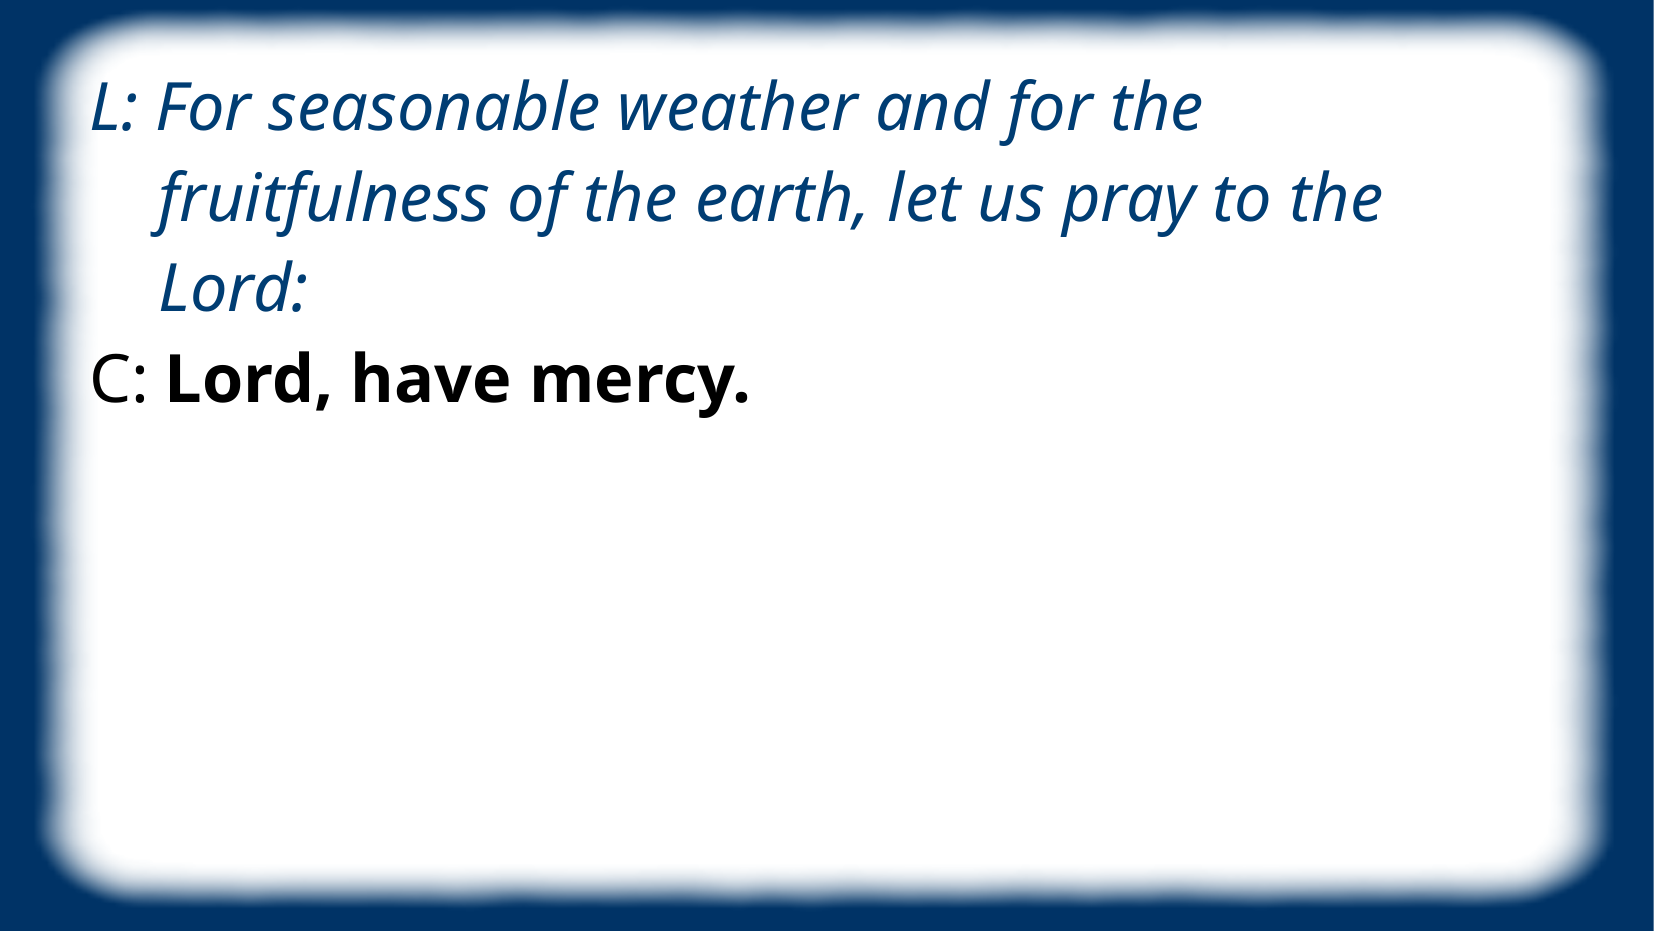

L: For seasonable weather and for the
 fruitfulness of the earth, let us pray to the
 Lord:
C:	Lord, have mercy.